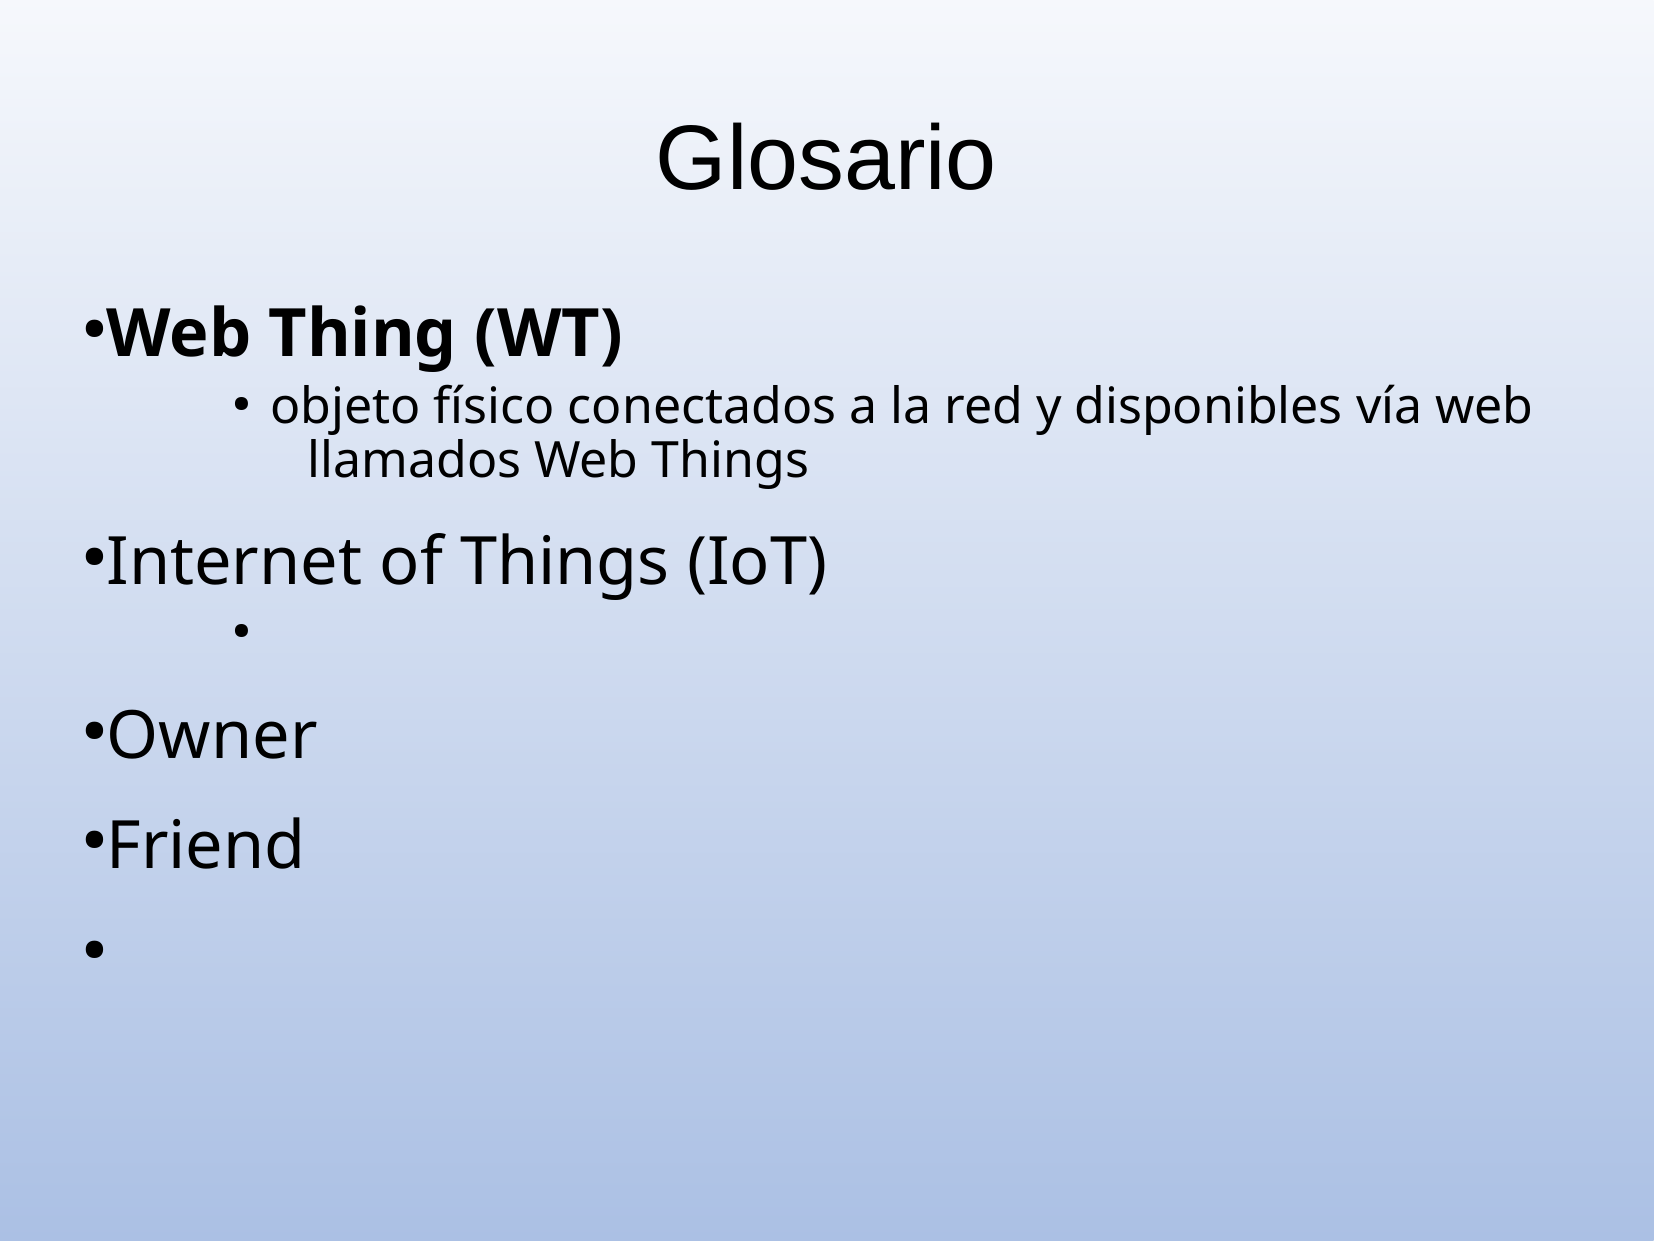

# Glosario
Web Thing (WT)
objeto físico conectados a la red y disponibles vía web llamados Web Things
Internet of Things (IoT)
Owner
Friend